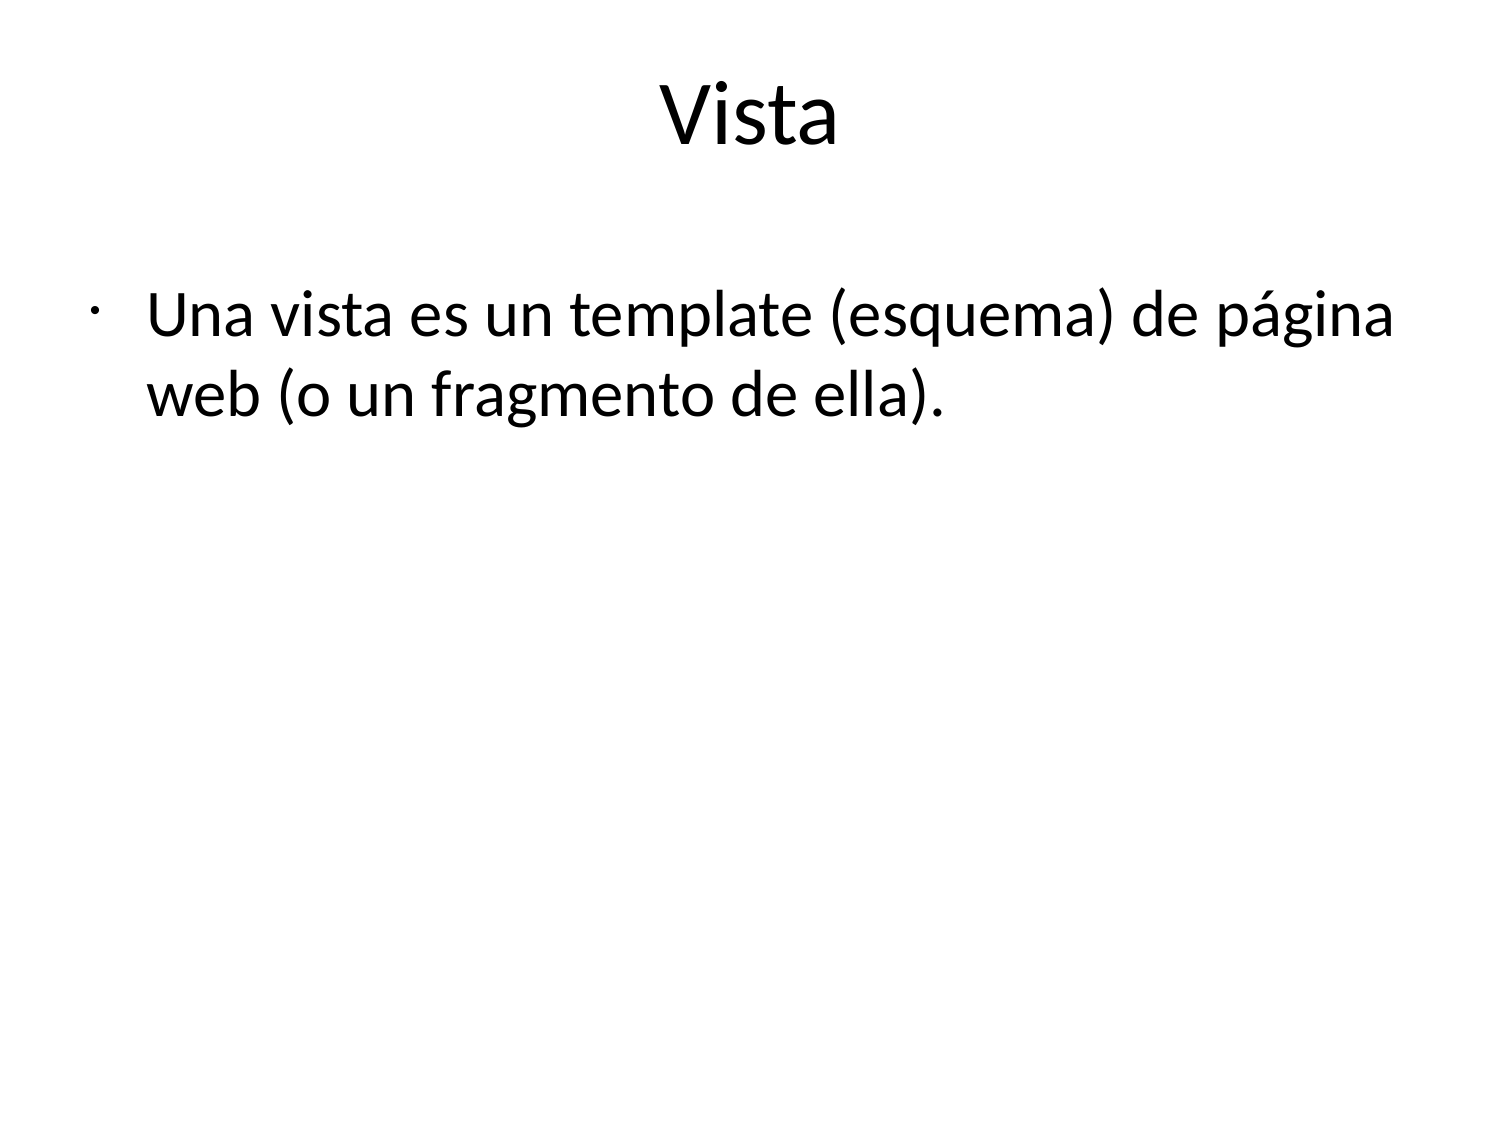

# Vista
Una vista es un template (esquema) de página web (o un fragmento de ella).